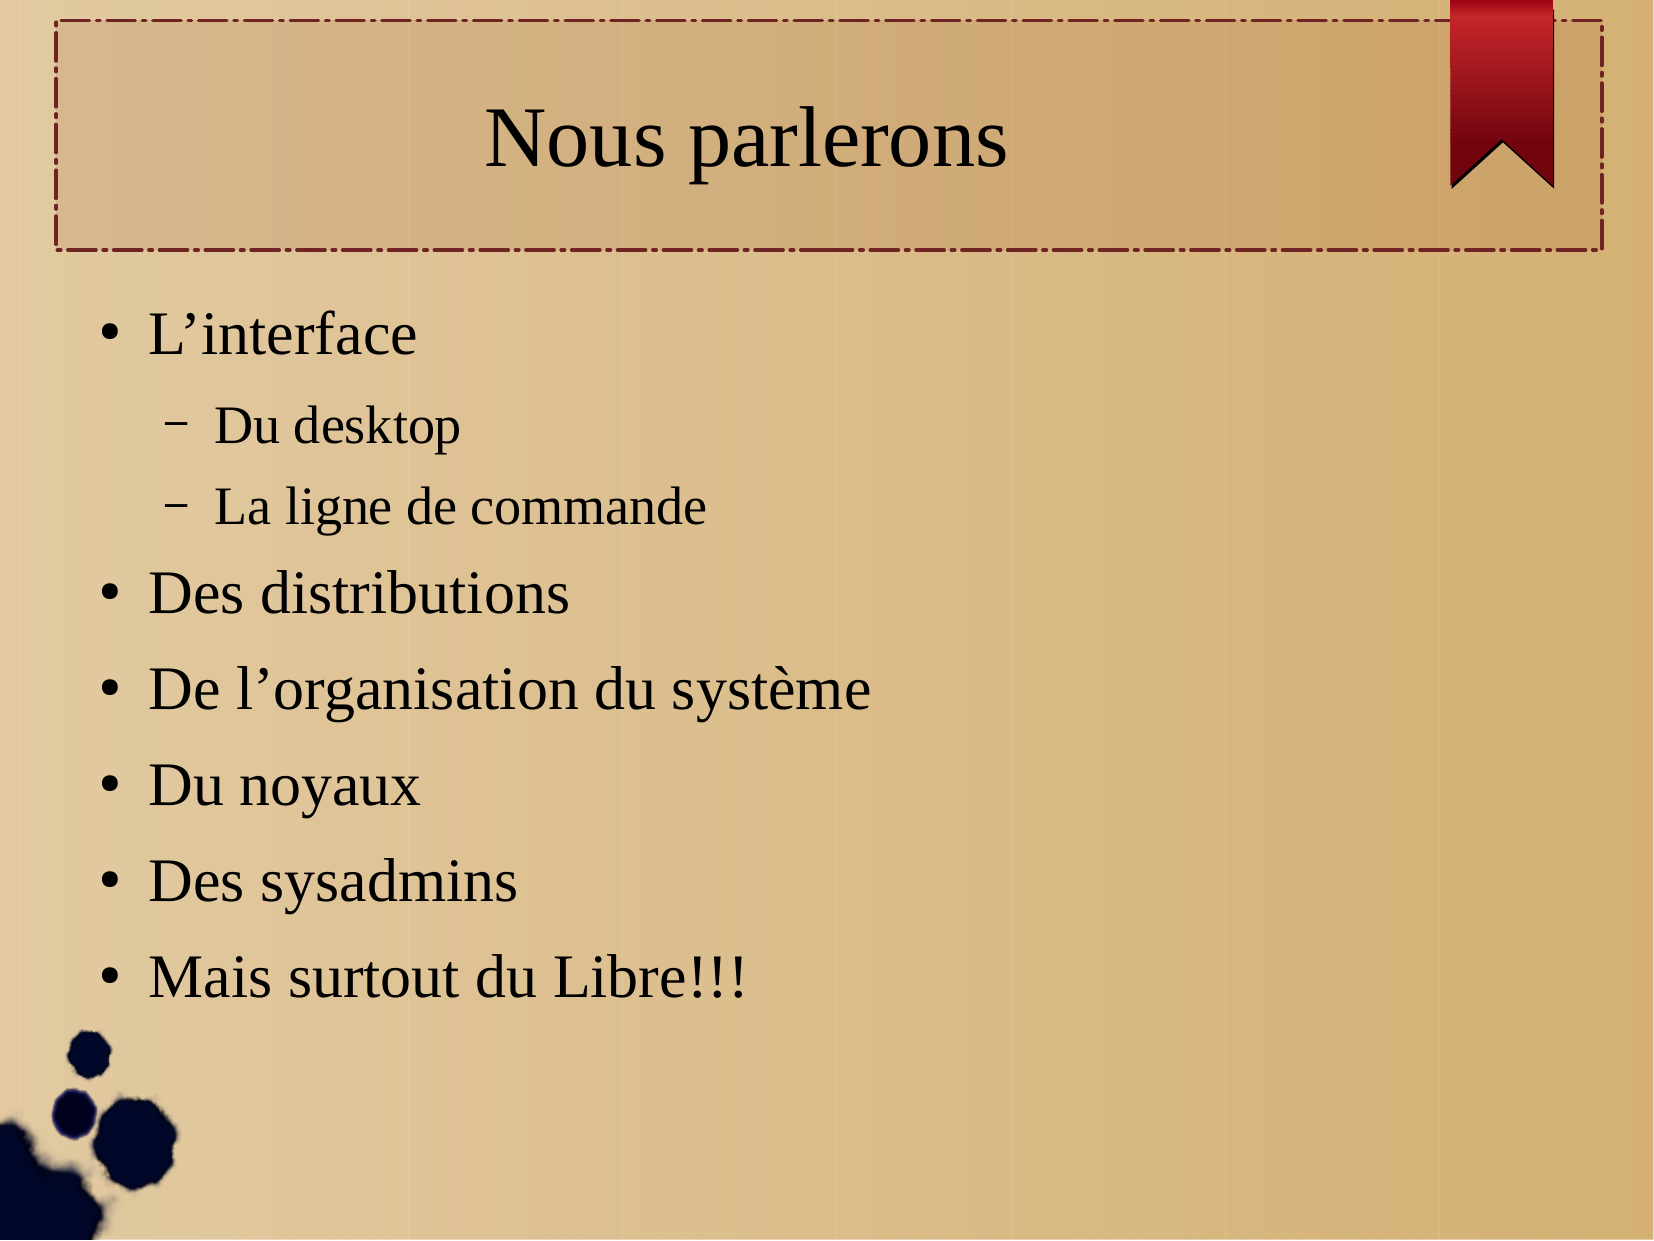

# Nous parlerons
L’interface
Du desktop
La ligne de commande
Des distributions
De l’organisation du système
Du noyaux
Des sysadmins
Mais surtout du Libre!!!